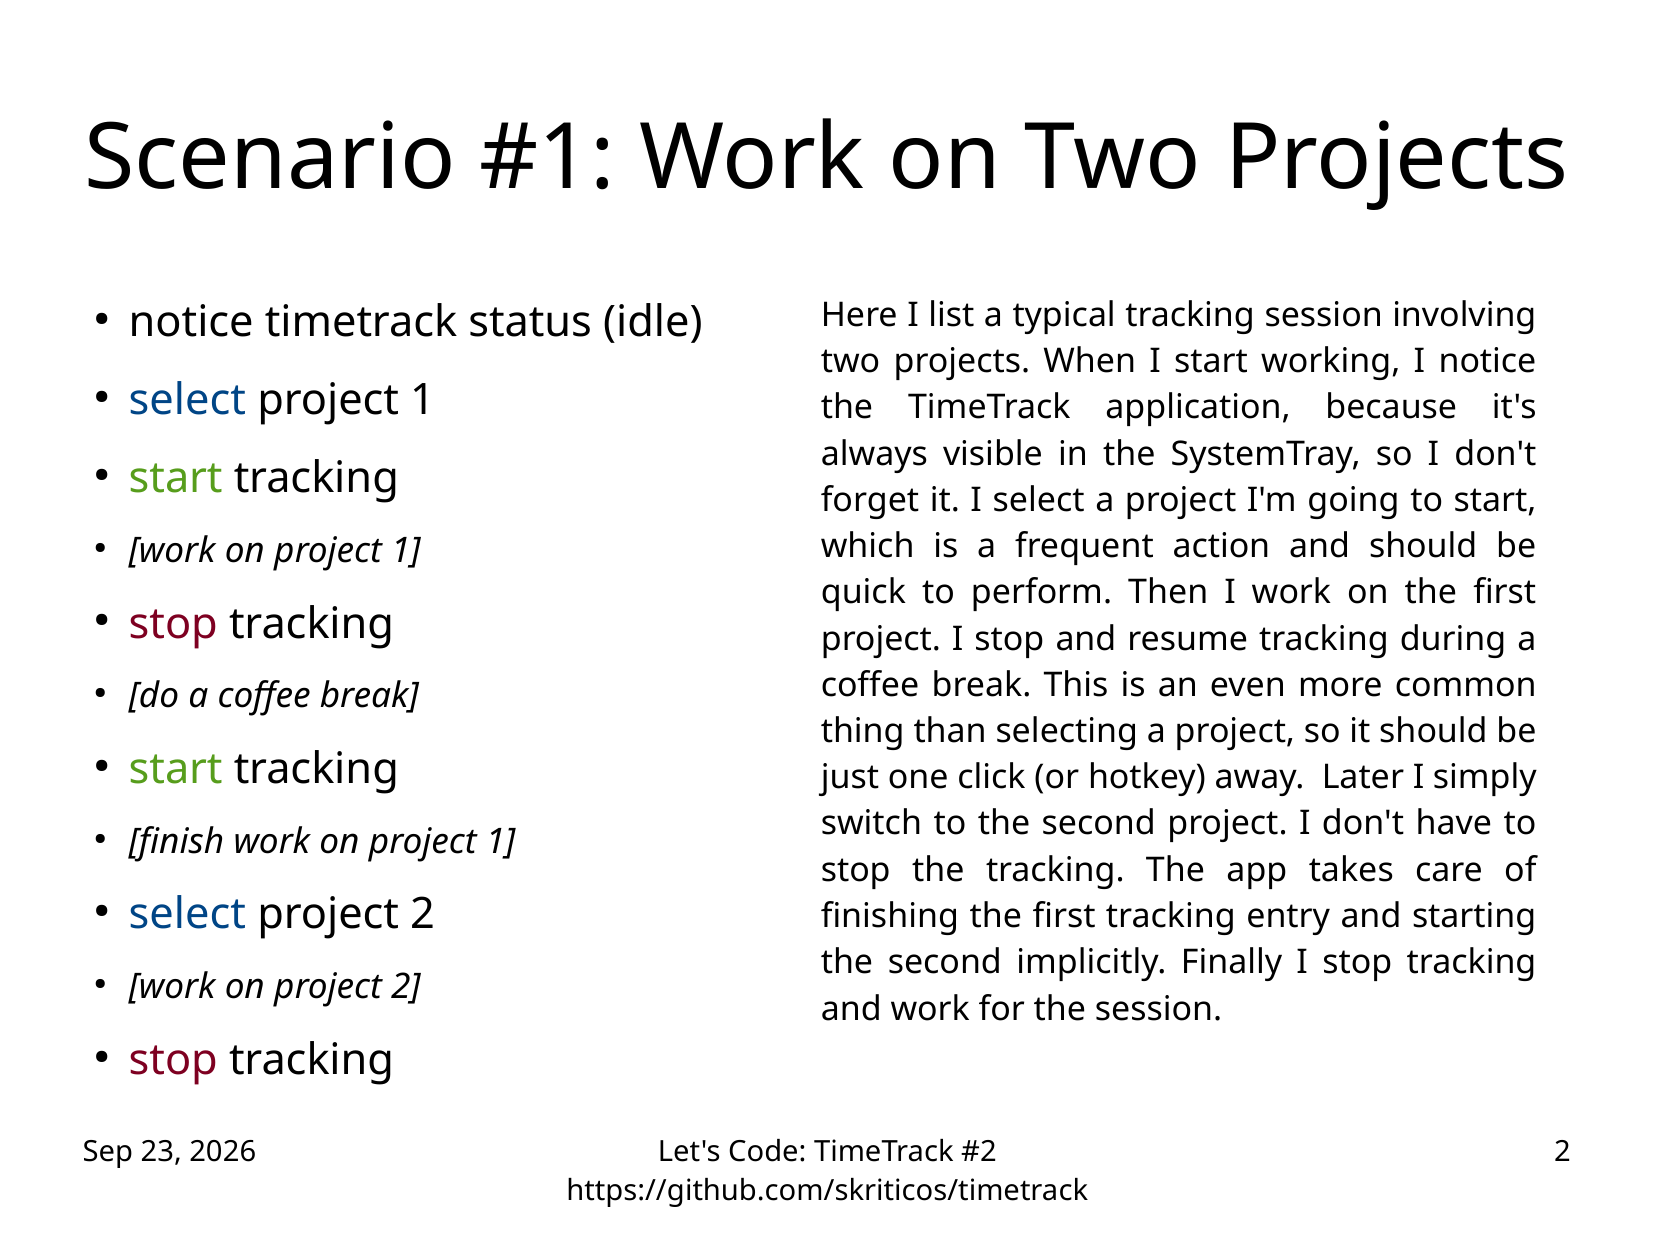

# Scenario #1: Work on Two Projects
notice timetrack status (idle)
select project 1
start tracking
[work on project 1]
stop tracking
[do a coffee break]
start tracking
[finish work on project 1]
select project 2
[work on project 2]
stop tracking
Here I list a typical tracking session involving two projects. When I start working, I notice the TimeTrack application, because it's always visible in the SystemTray, so I don't forget it. I select a project I'm going to start, which is a frequent action and should be quick to perform. Then I work on the first project. I stop and resume tracking during a coffee break. This is an even more common thing than selecting a project, so it should be just one click (or hotkey) away. Later I simply switch to the second project. I don't have to stop the tracking. The app takes care of finishing the first tracking entry and starting the second implicitly. Finally I stop tracking and work for the session.
Let's Code: TimeTrack #1\n https://github.com/skriticos/timetrack
2